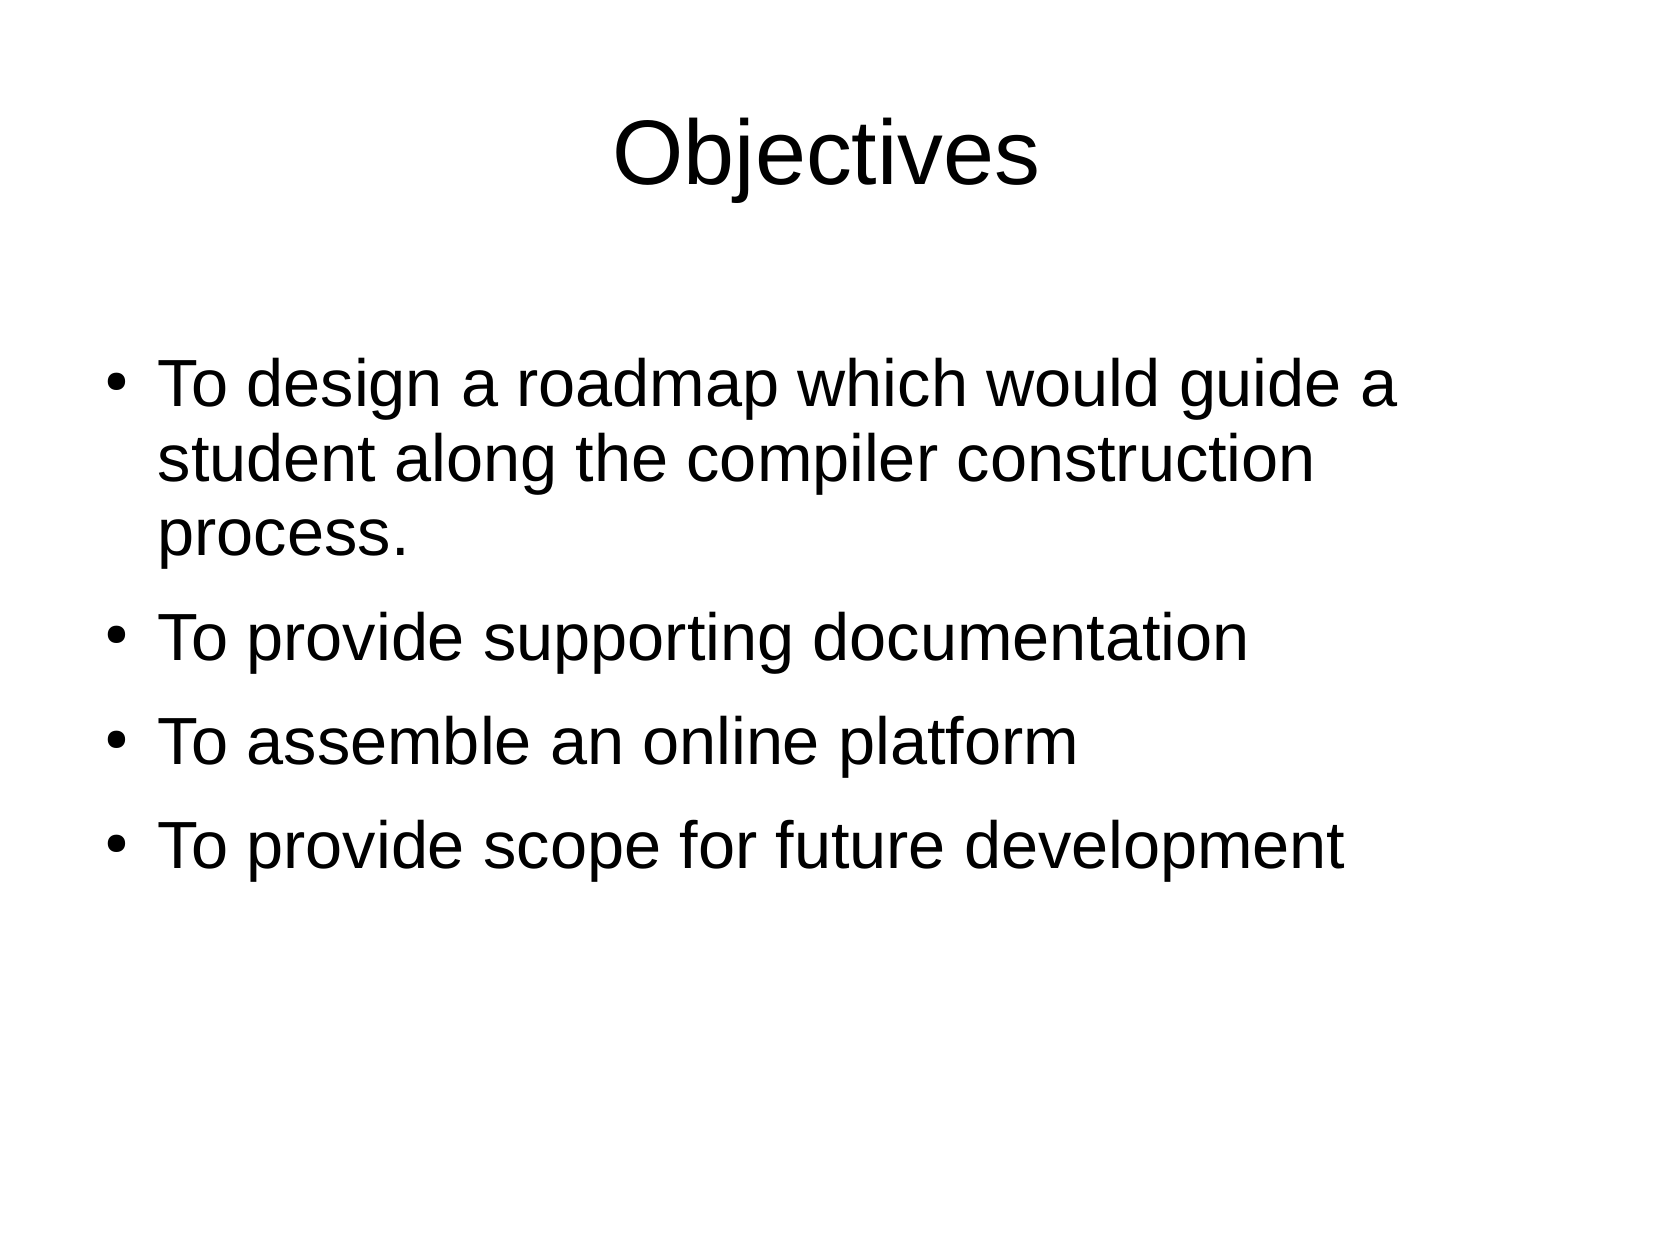

# Objectives
To design a roadmap which would guide a student along the compiler construction process.
To provide supporting documentation
To assemble an online platform
To provide scope for future development